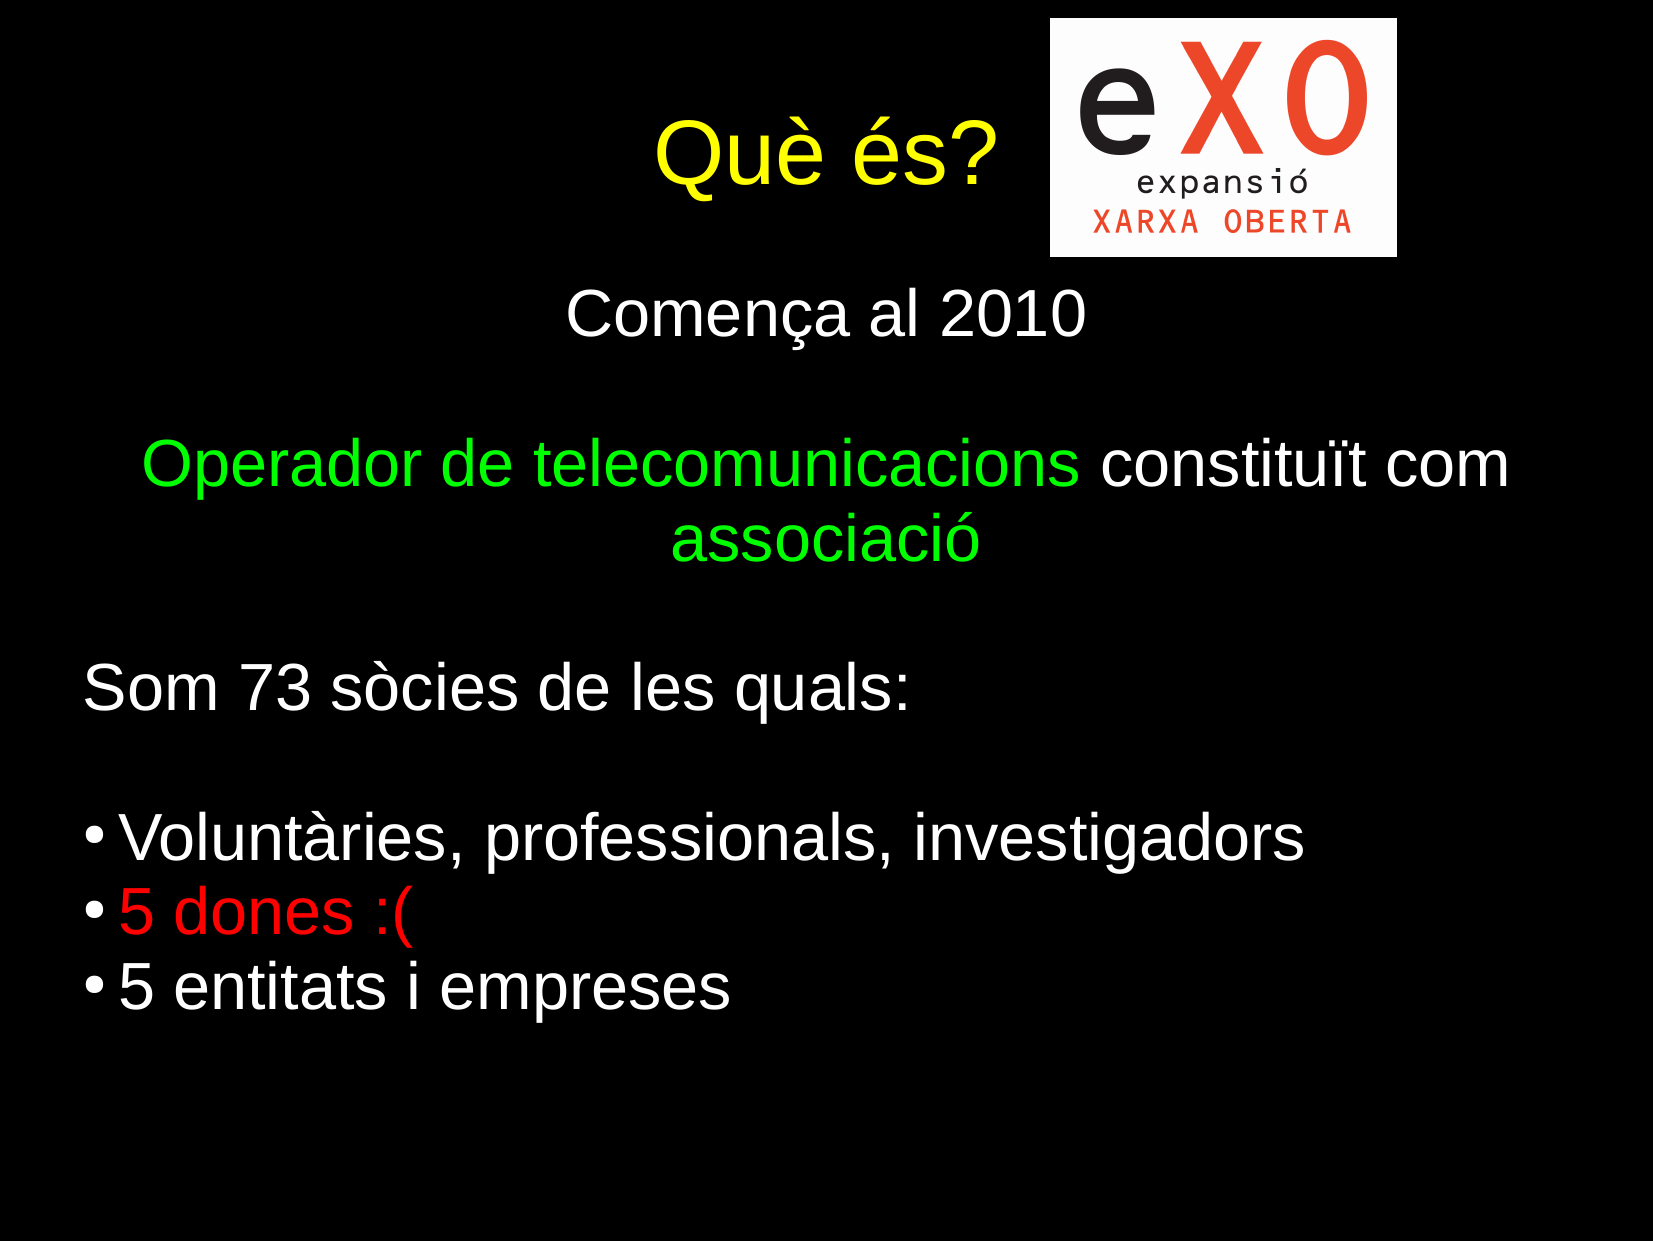

# Què és?
Comença al 2010
Operador de telecomunicacions constituït com associació
Som 73 sòcies de les quals:
Voluntàries, professionals, investigadors
5 dones :(
5 entitats i empreses